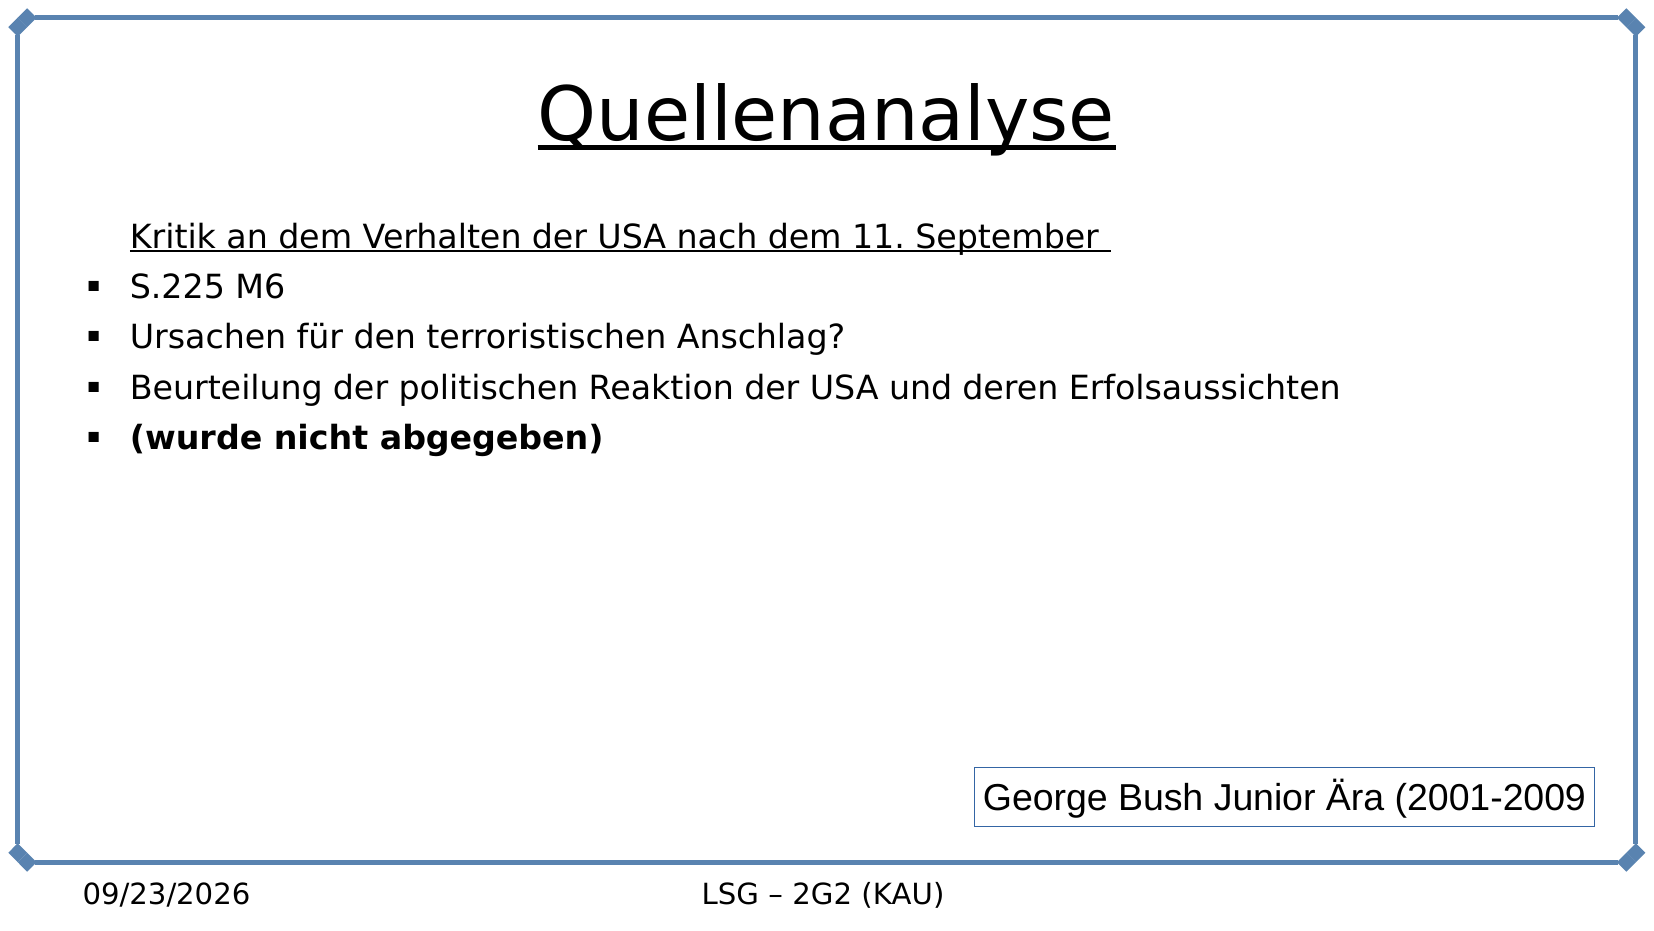

# Quellenanalyse
Kritik an dem Verhalten der USA nach dem 11. September
S.225 M6
Ursachen für den terroristischen Anschlag?
Beurteilung der politischen Reaktion der USA und deren Erfolsaussichten
(wurde nicht abgegeben)
George Bush Junior Ära (2001-2009